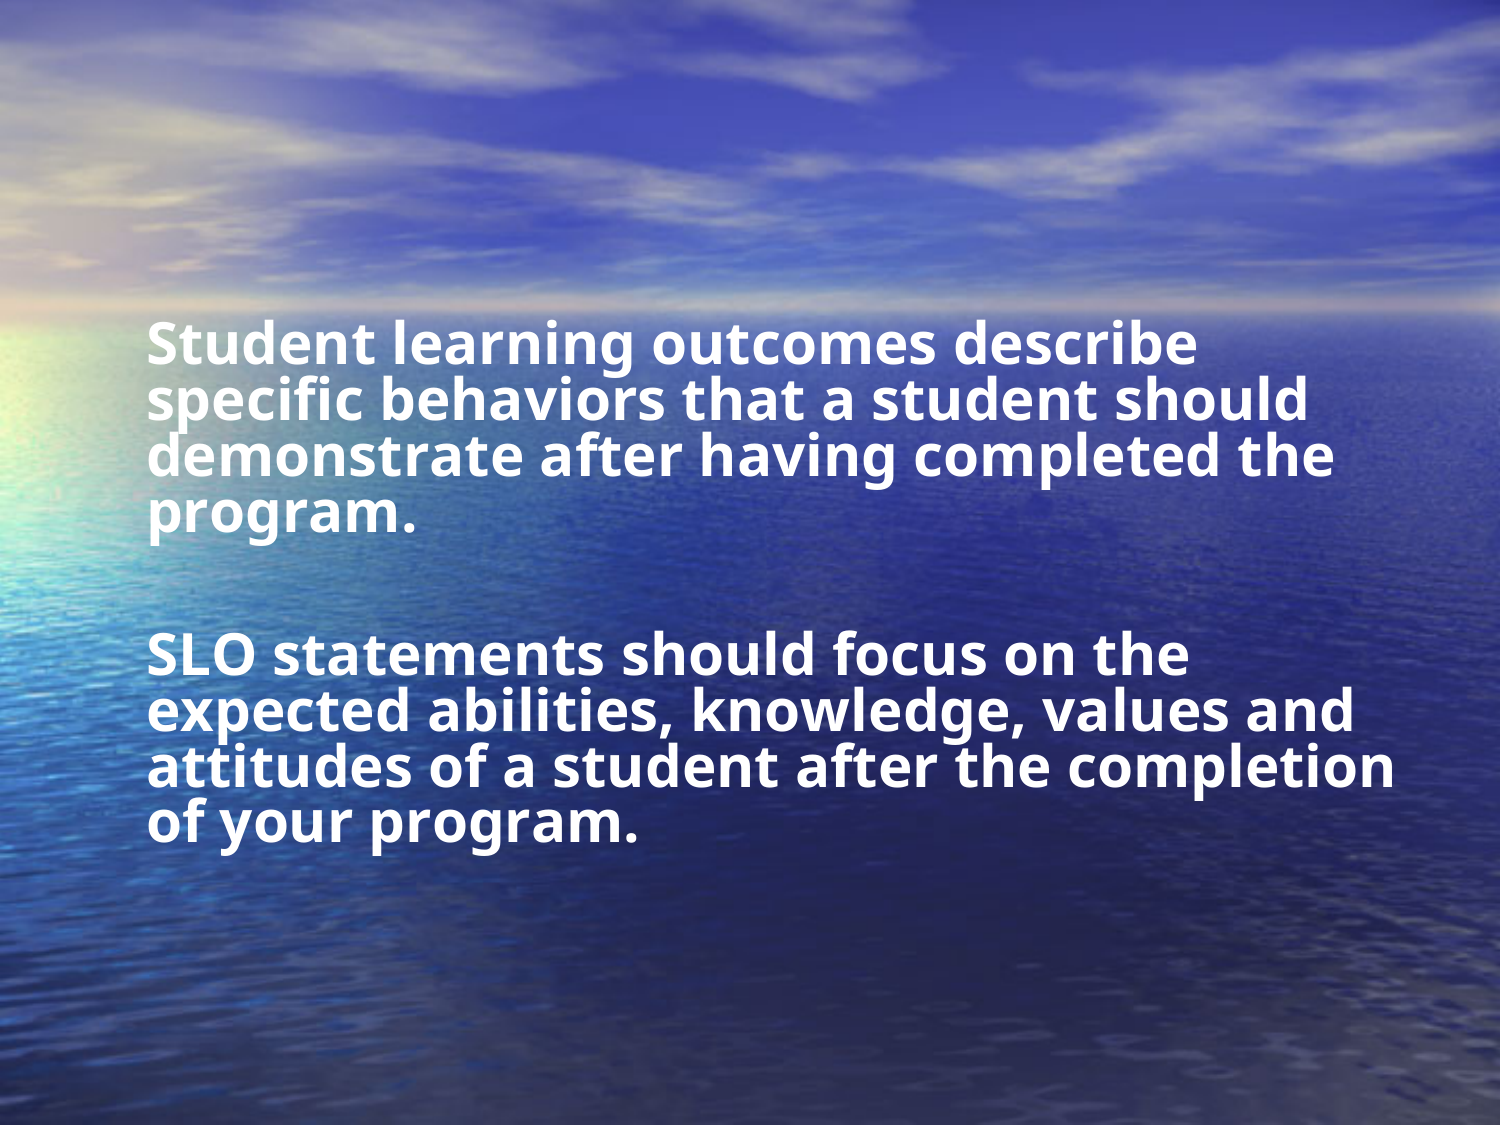

# Student learning outcomes describe specific behaviors that a student should demonstrate after having completed the program.
	SLO statements should focus on the expected abilities, knowledge, values and attitudes of a student after the completion of your program.